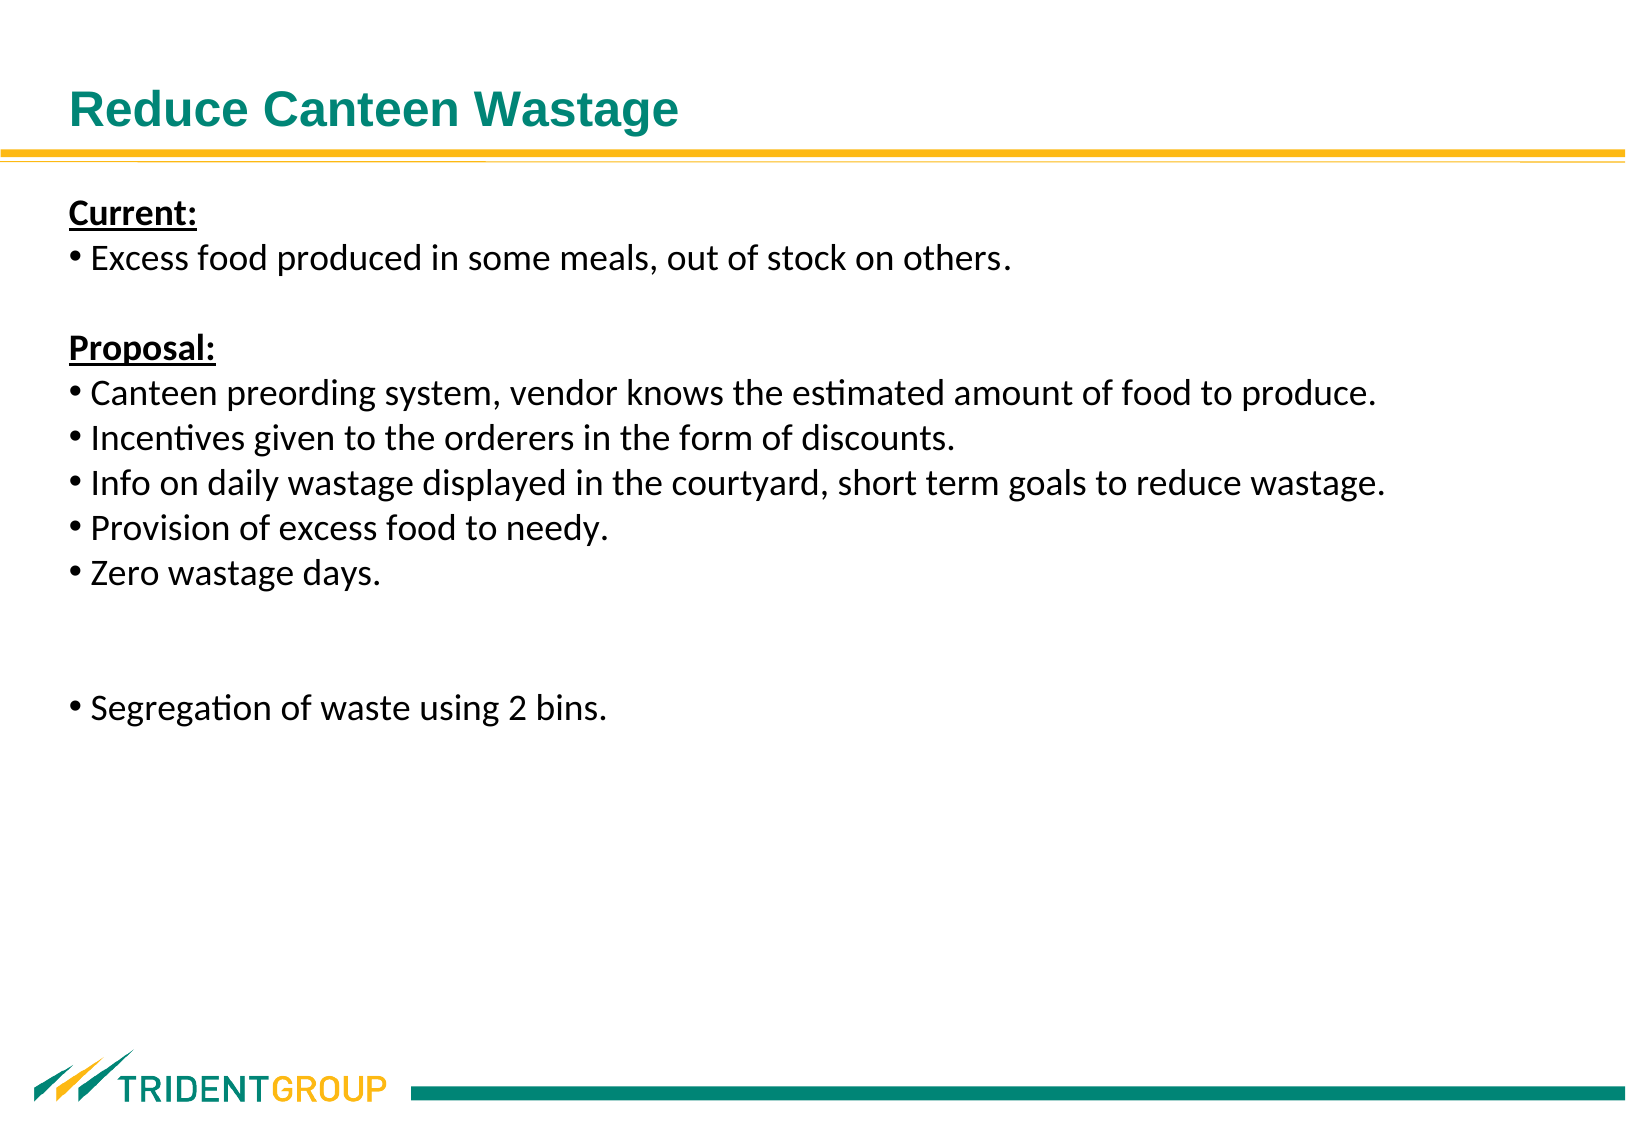

# Reduce Canteen Wastage
Current:
 Excess food produced in some meals, out of stock on others.
Proposal:
 Canteen preording system, vendor knows the estimated amount of food to produce.
 Incentives given to the orderers in the form of discounts.
 Info on daily wastage displayed in the courtyard, short term goals to reduce wastage.
 Provision of excess food to needy.
 Zero wastage days.
 Segregation of waste using 2 bins.